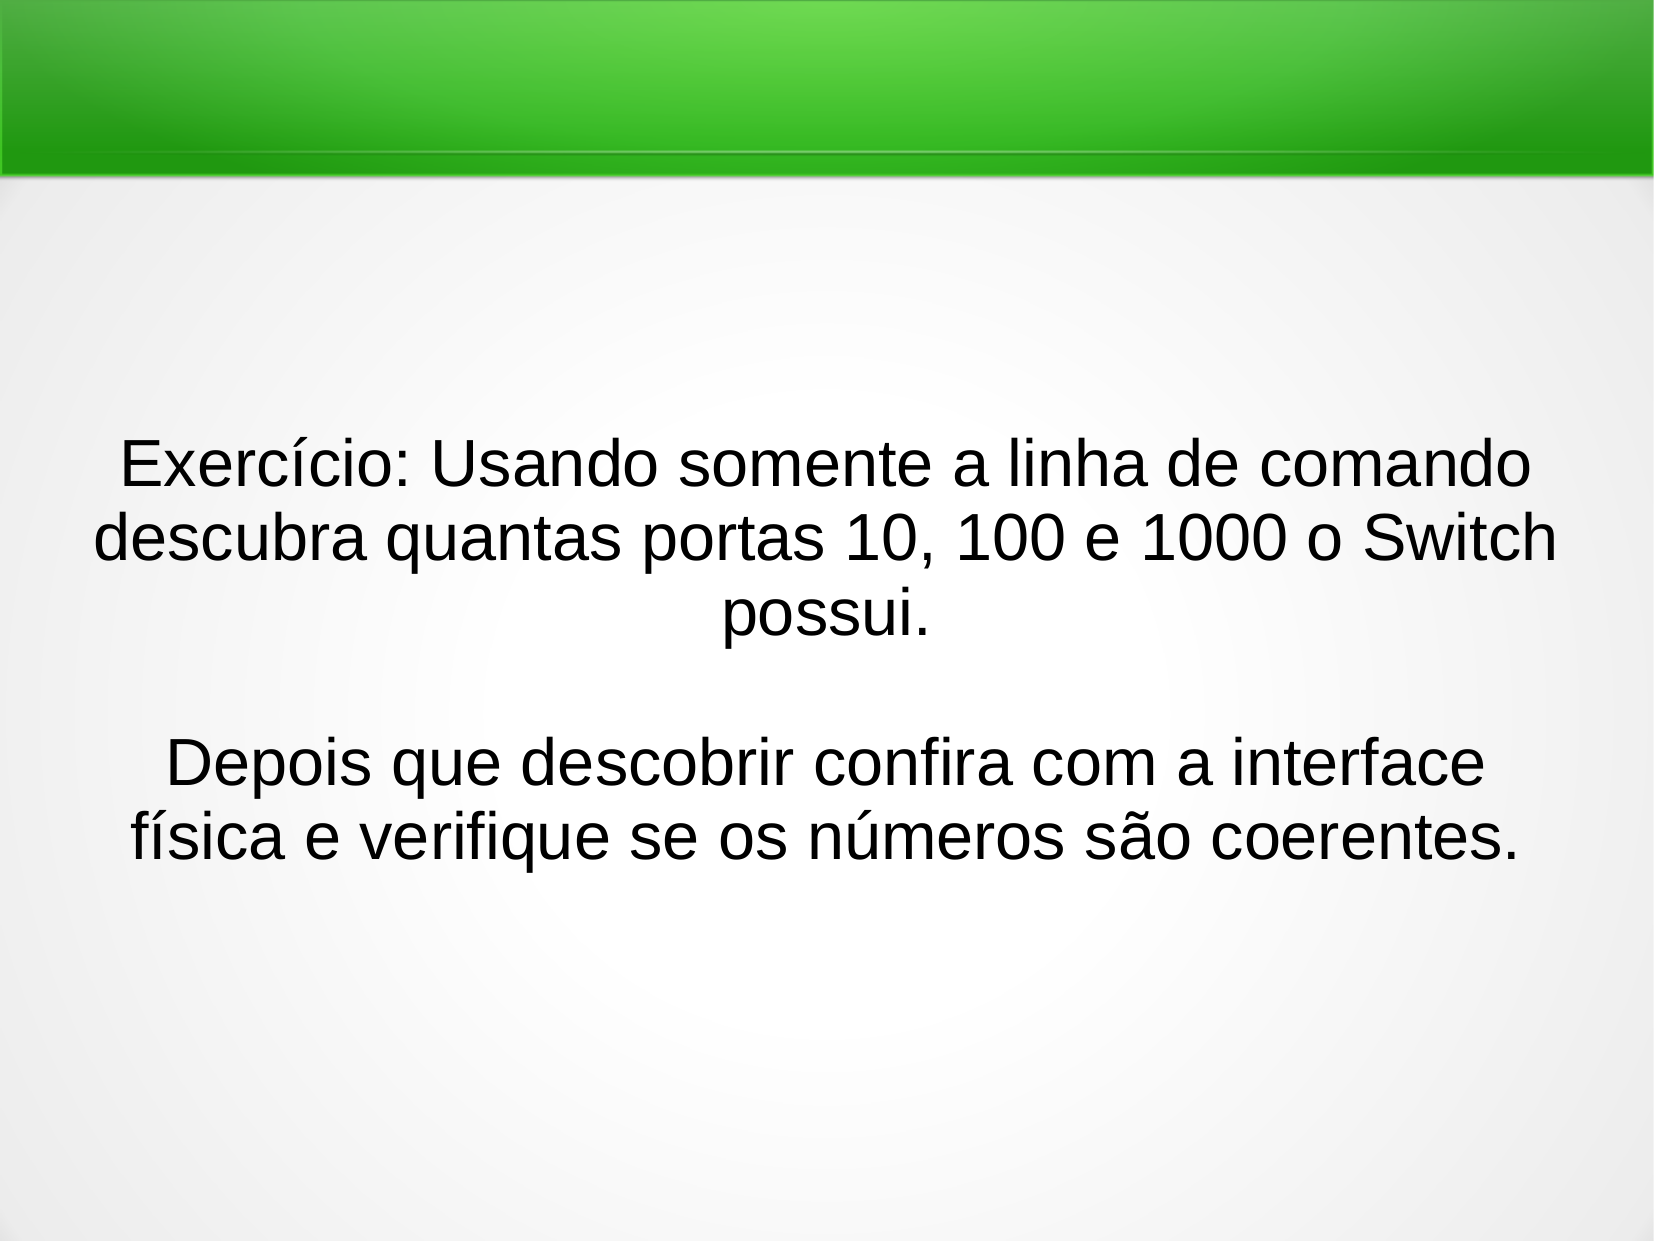

#
Exercício: Usando somente a linha de comando descubra quantas portas 10, 100 e 1000 o Switch possui.
Depois que descobrir confira com a interface física e verifique se os números são coerentes.